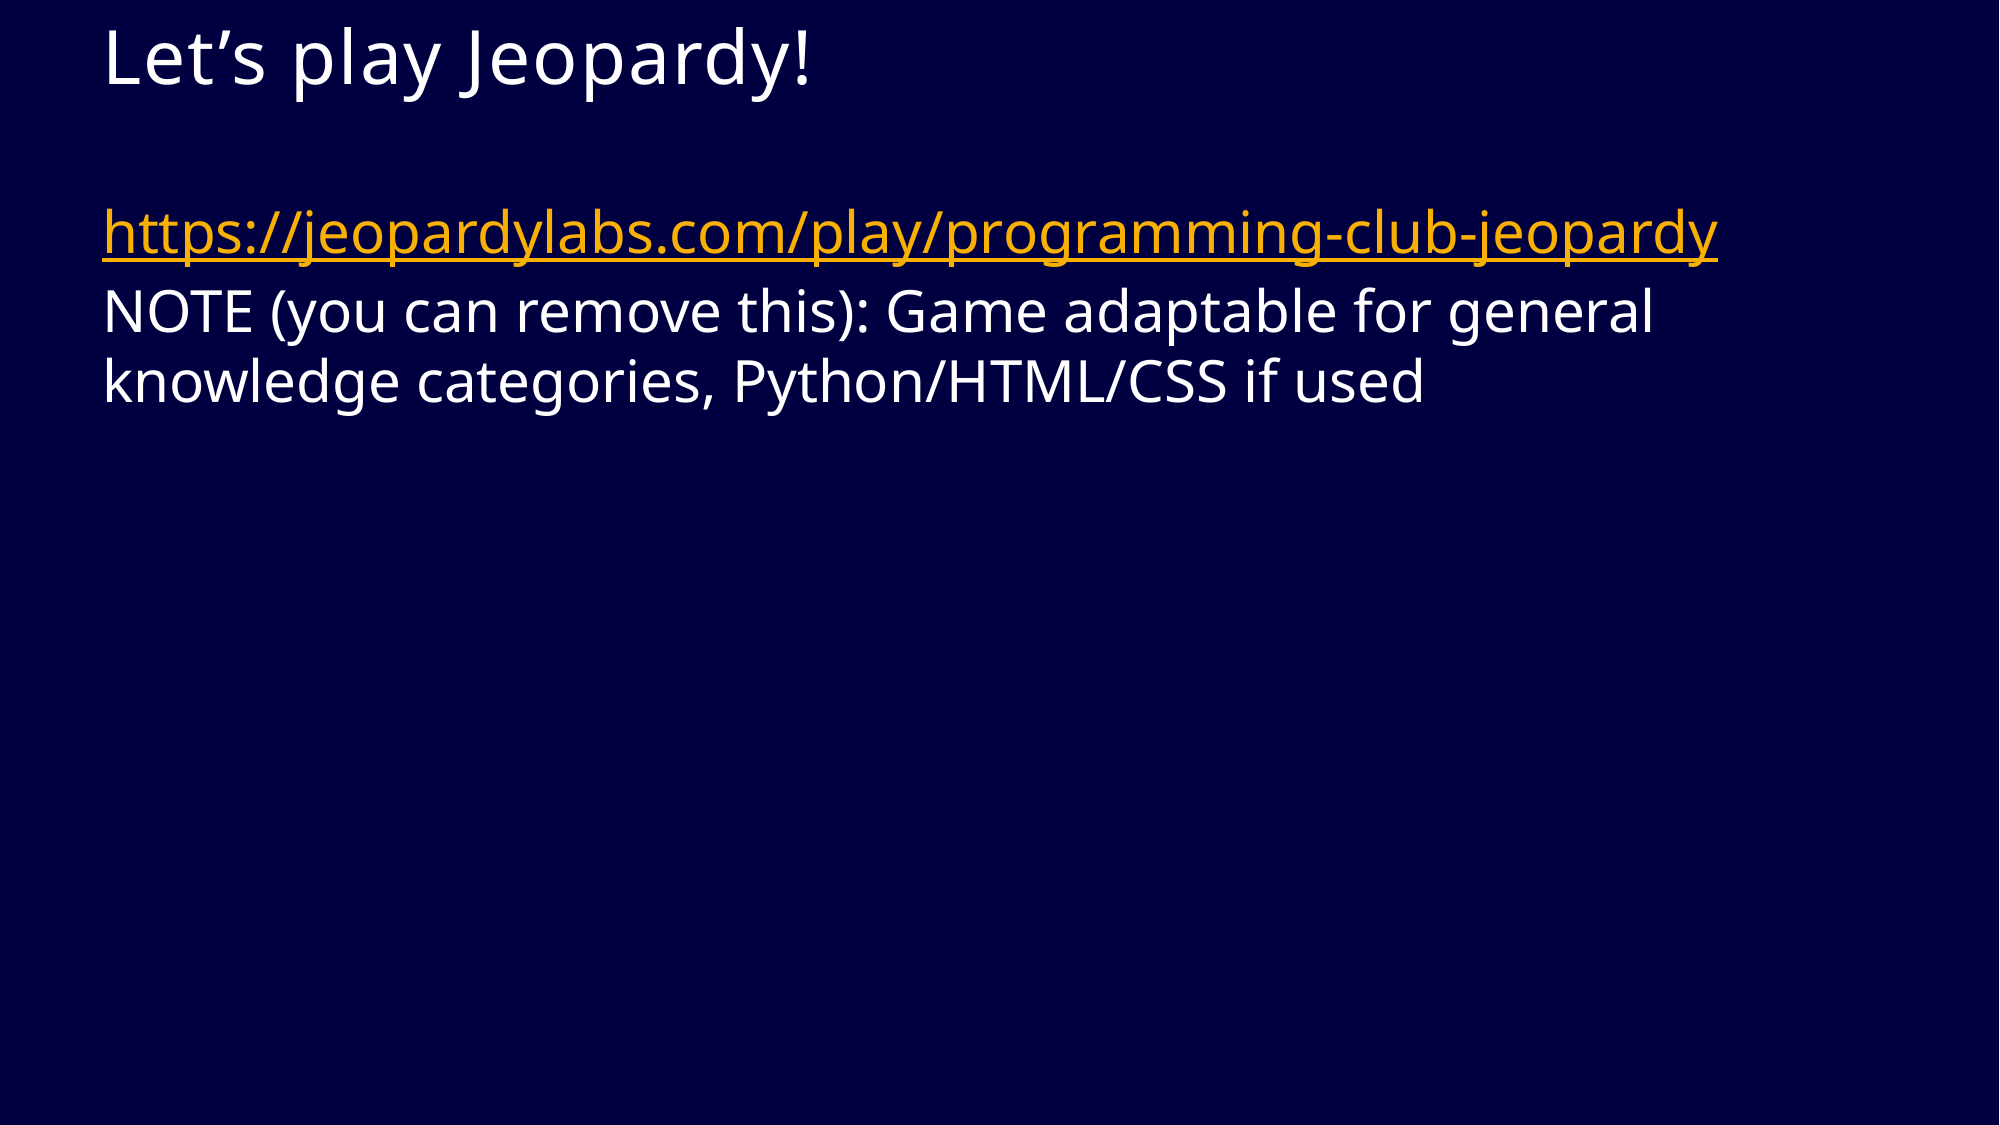

Let’s play Jeopardy!
https://jeopardylabs.com/play/programming-club-jeopardy
NOTE (you can remove this): Game adaptable for general knowledge categories, Python/HTML/CSS if used